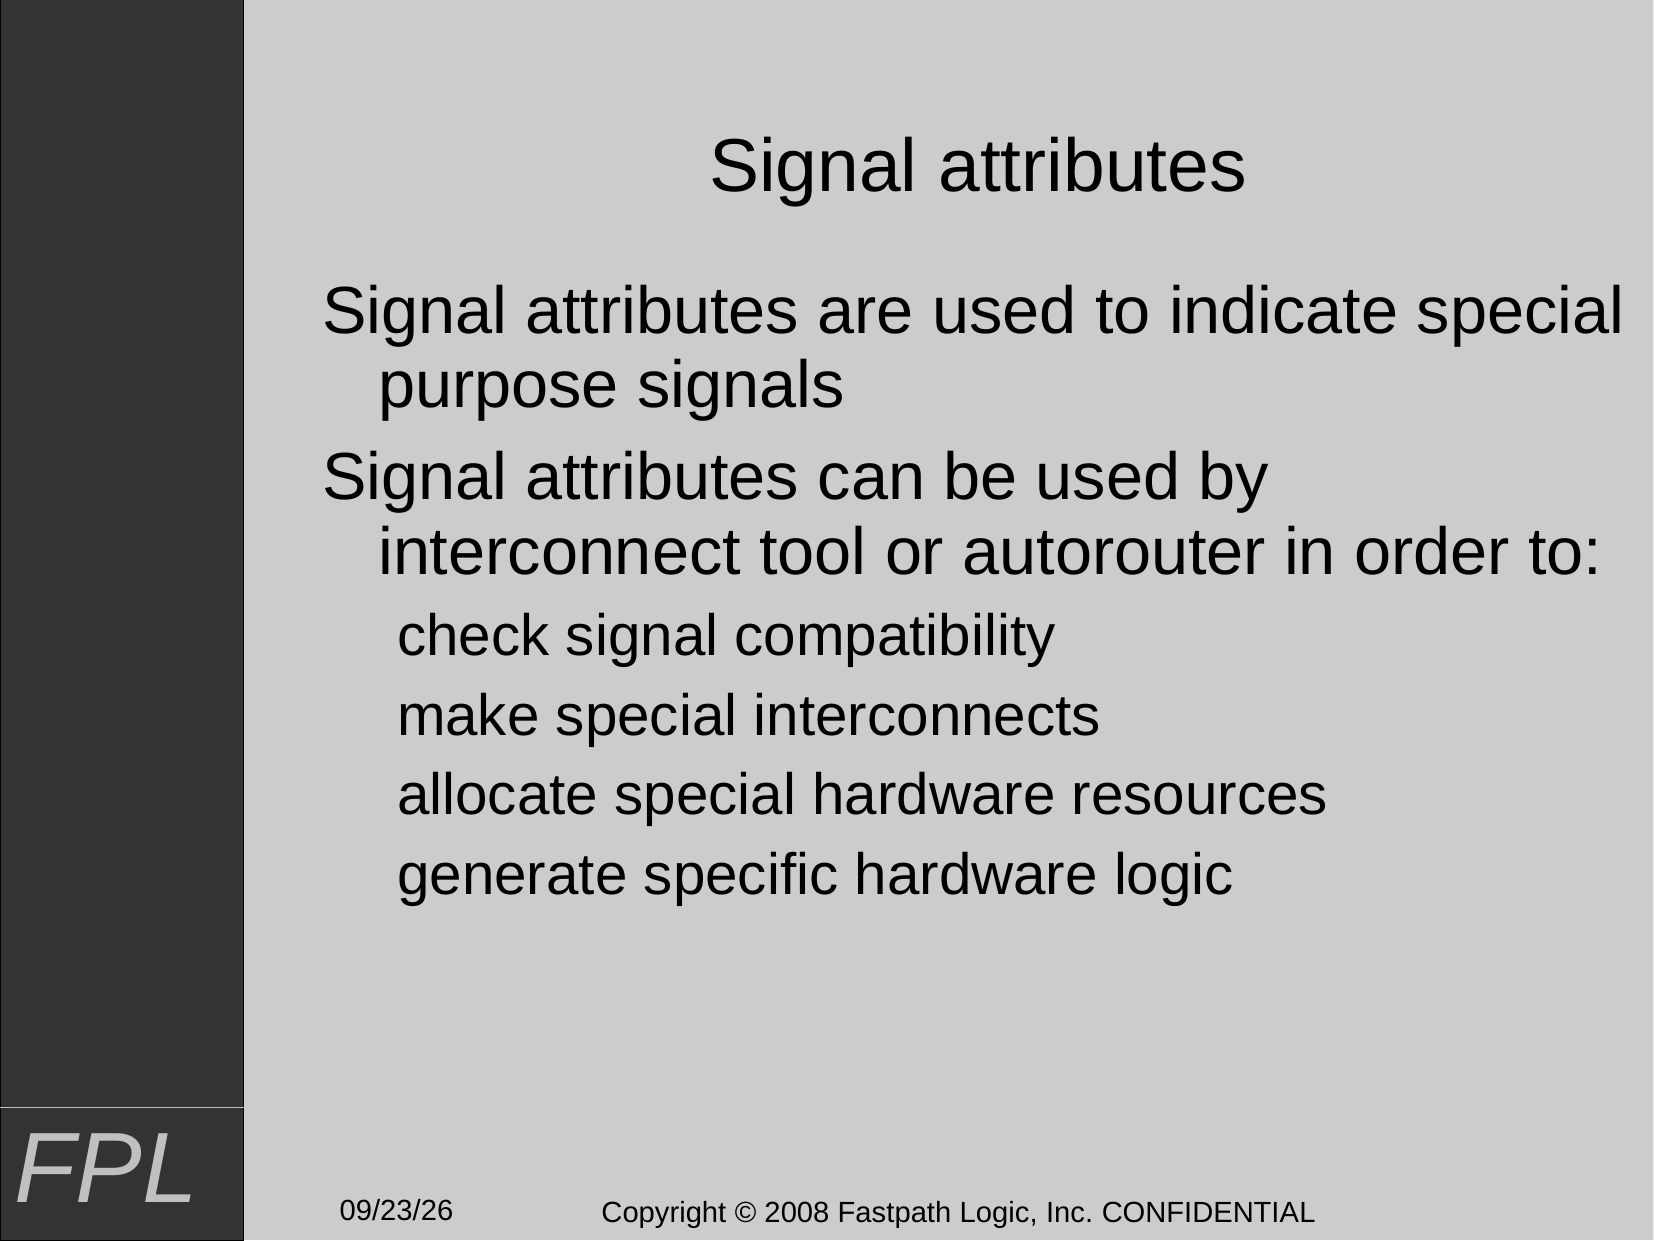

# Signal attributes
Signal attributes are used to indicate special purpose signals
Signal attributes can be used by interconnect tool or autorouter in order to:
check signal compatibility
make special interconnects
allocate special hardware resources
generate specific hardware logic
Copyright Fastpath Logic Inc. @2007